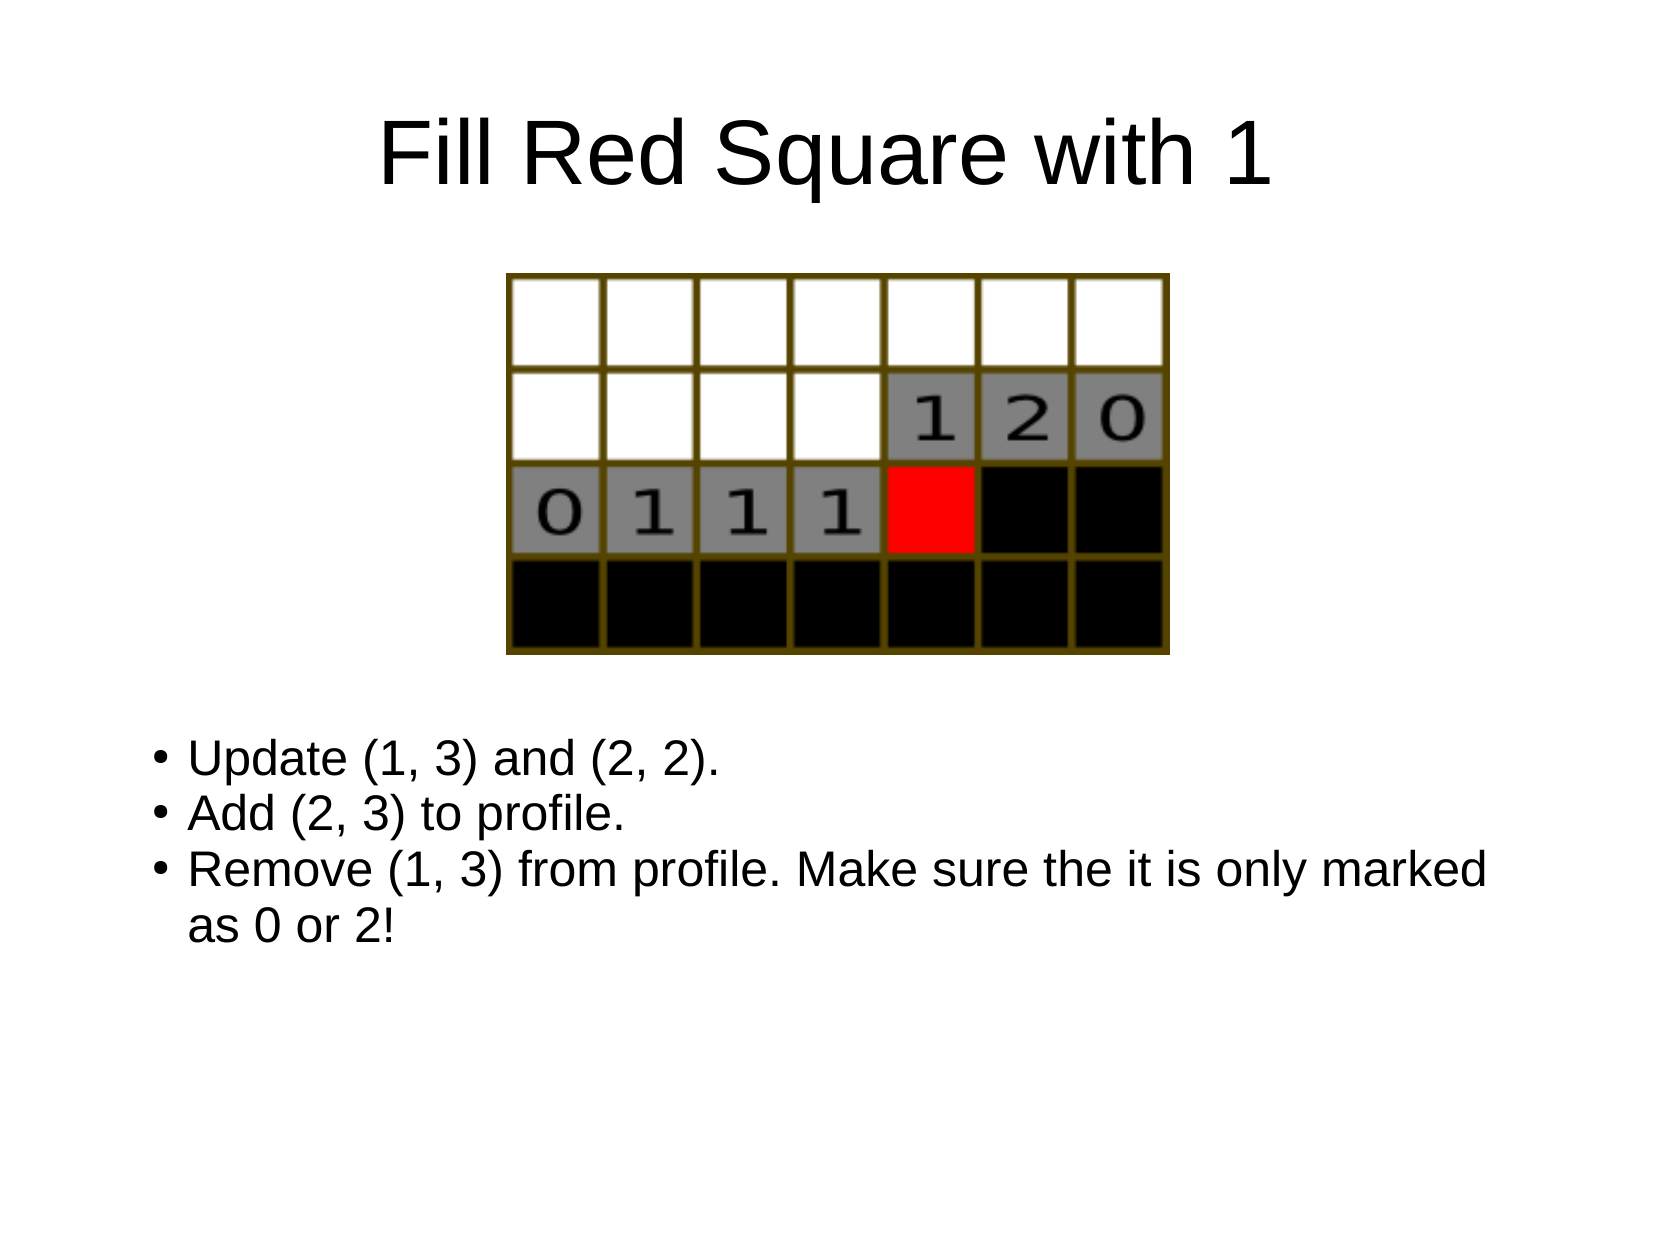

# Fill Red Square with 1
Update (1, 3) and (2, 2).
Add (2, 3) to profile.
Remove (1, 3) from profile. Make sure the it is only marked as 0 or 2!